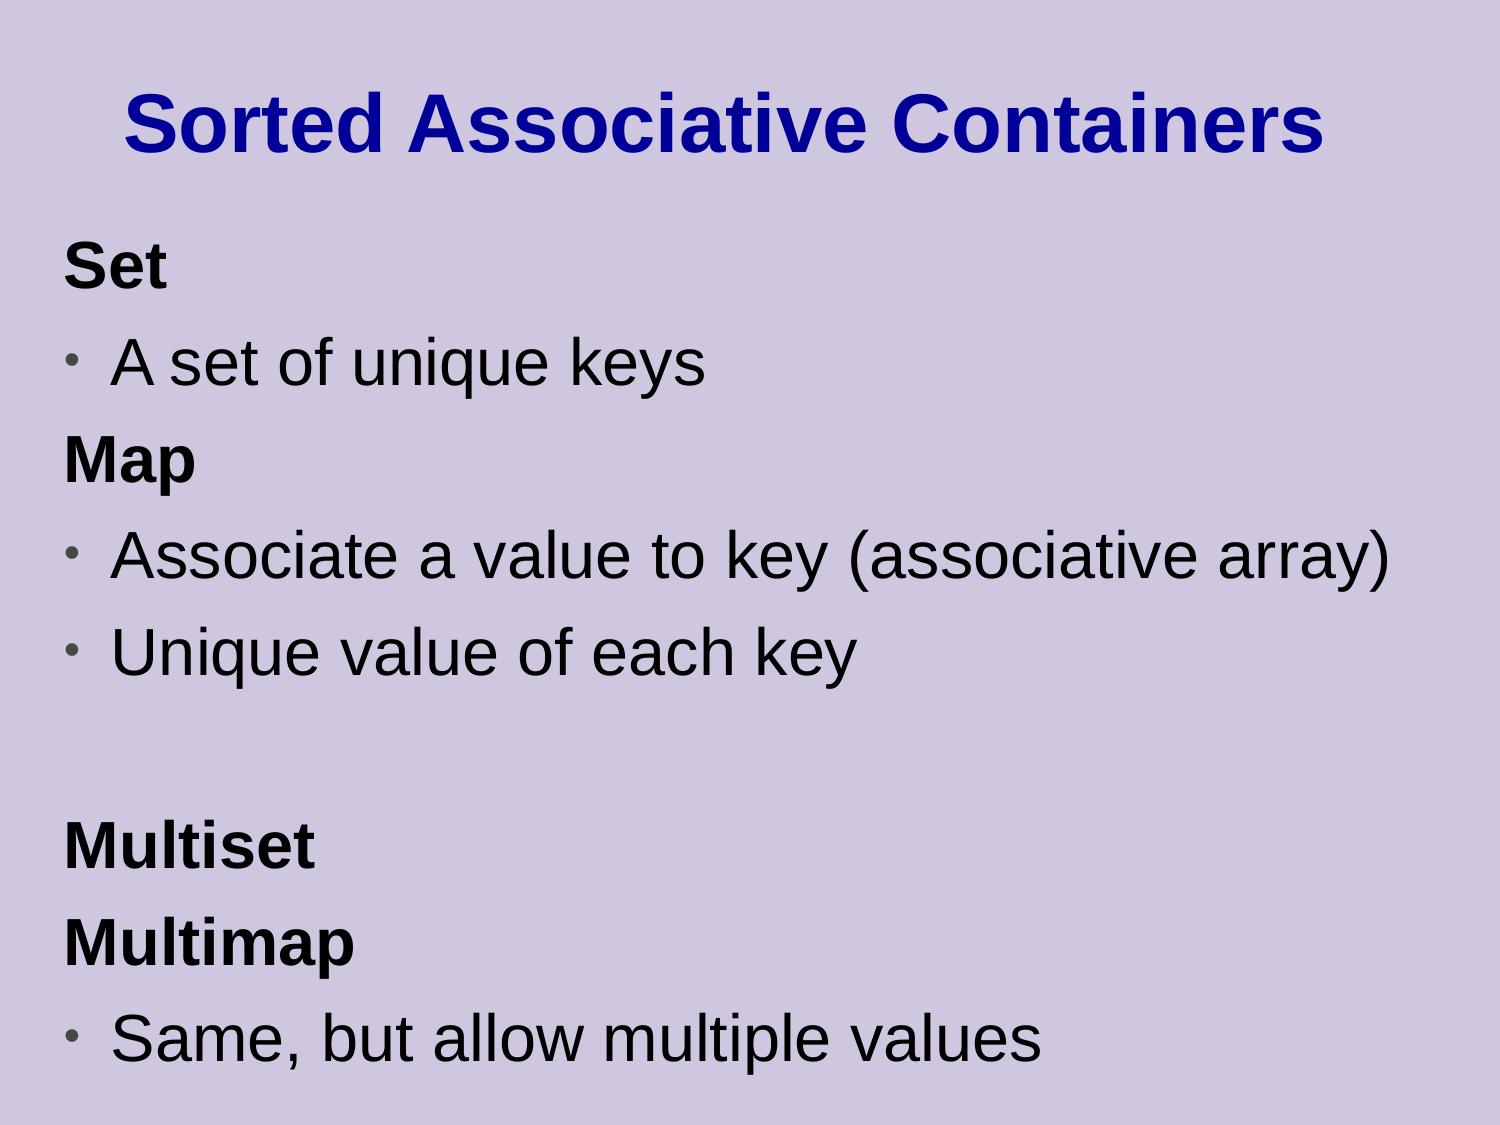

# Sorted Associative Containers
Set
A set of unique keys
Map
Associate a value to key (associative array)
Unique value of each key
Multiset
Multimap
Same, but allow multiple values